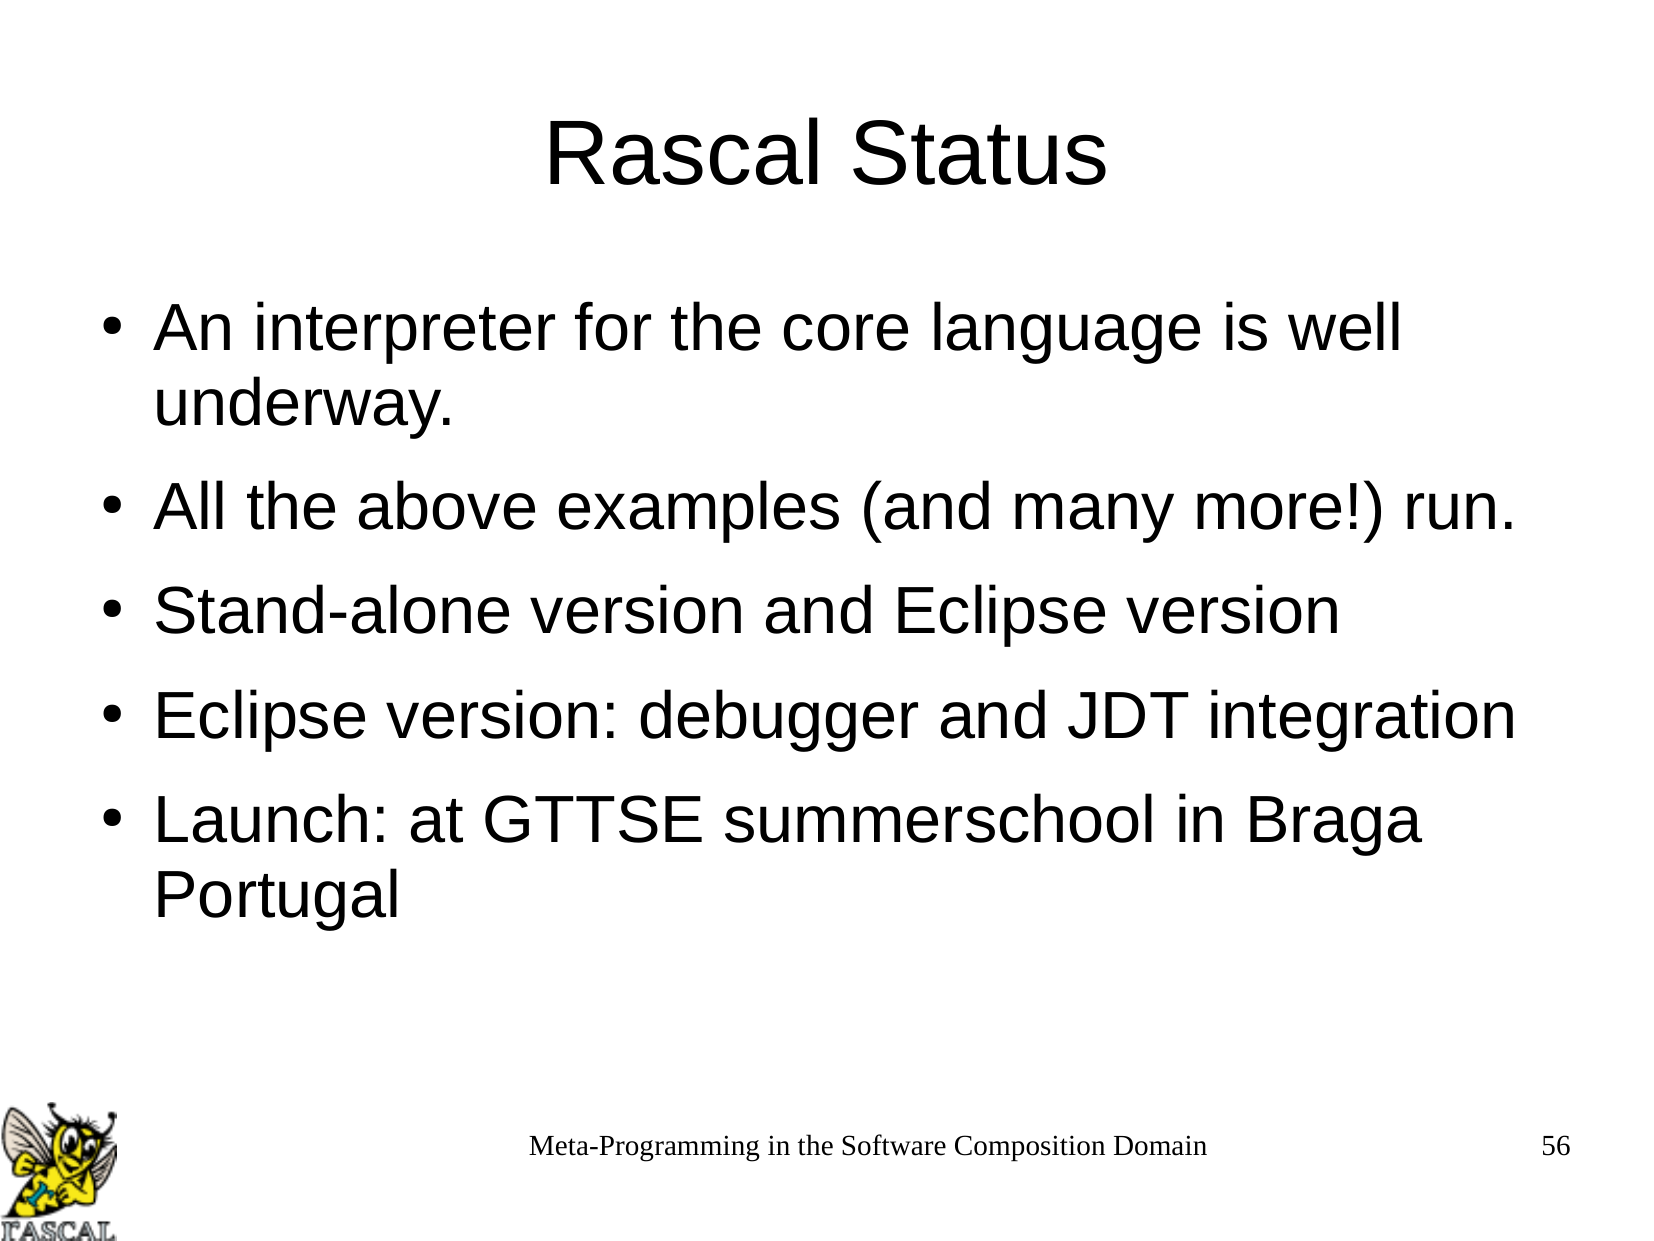

# Rascal Status
An interpreter for the core language is well underway.
All the above examples (and many more!) run.
Stand-alone version and Eclipse version
Eclipse version: debugger and JDT integration
Launch: at GTTSE summerschool in Braga Portugal
56